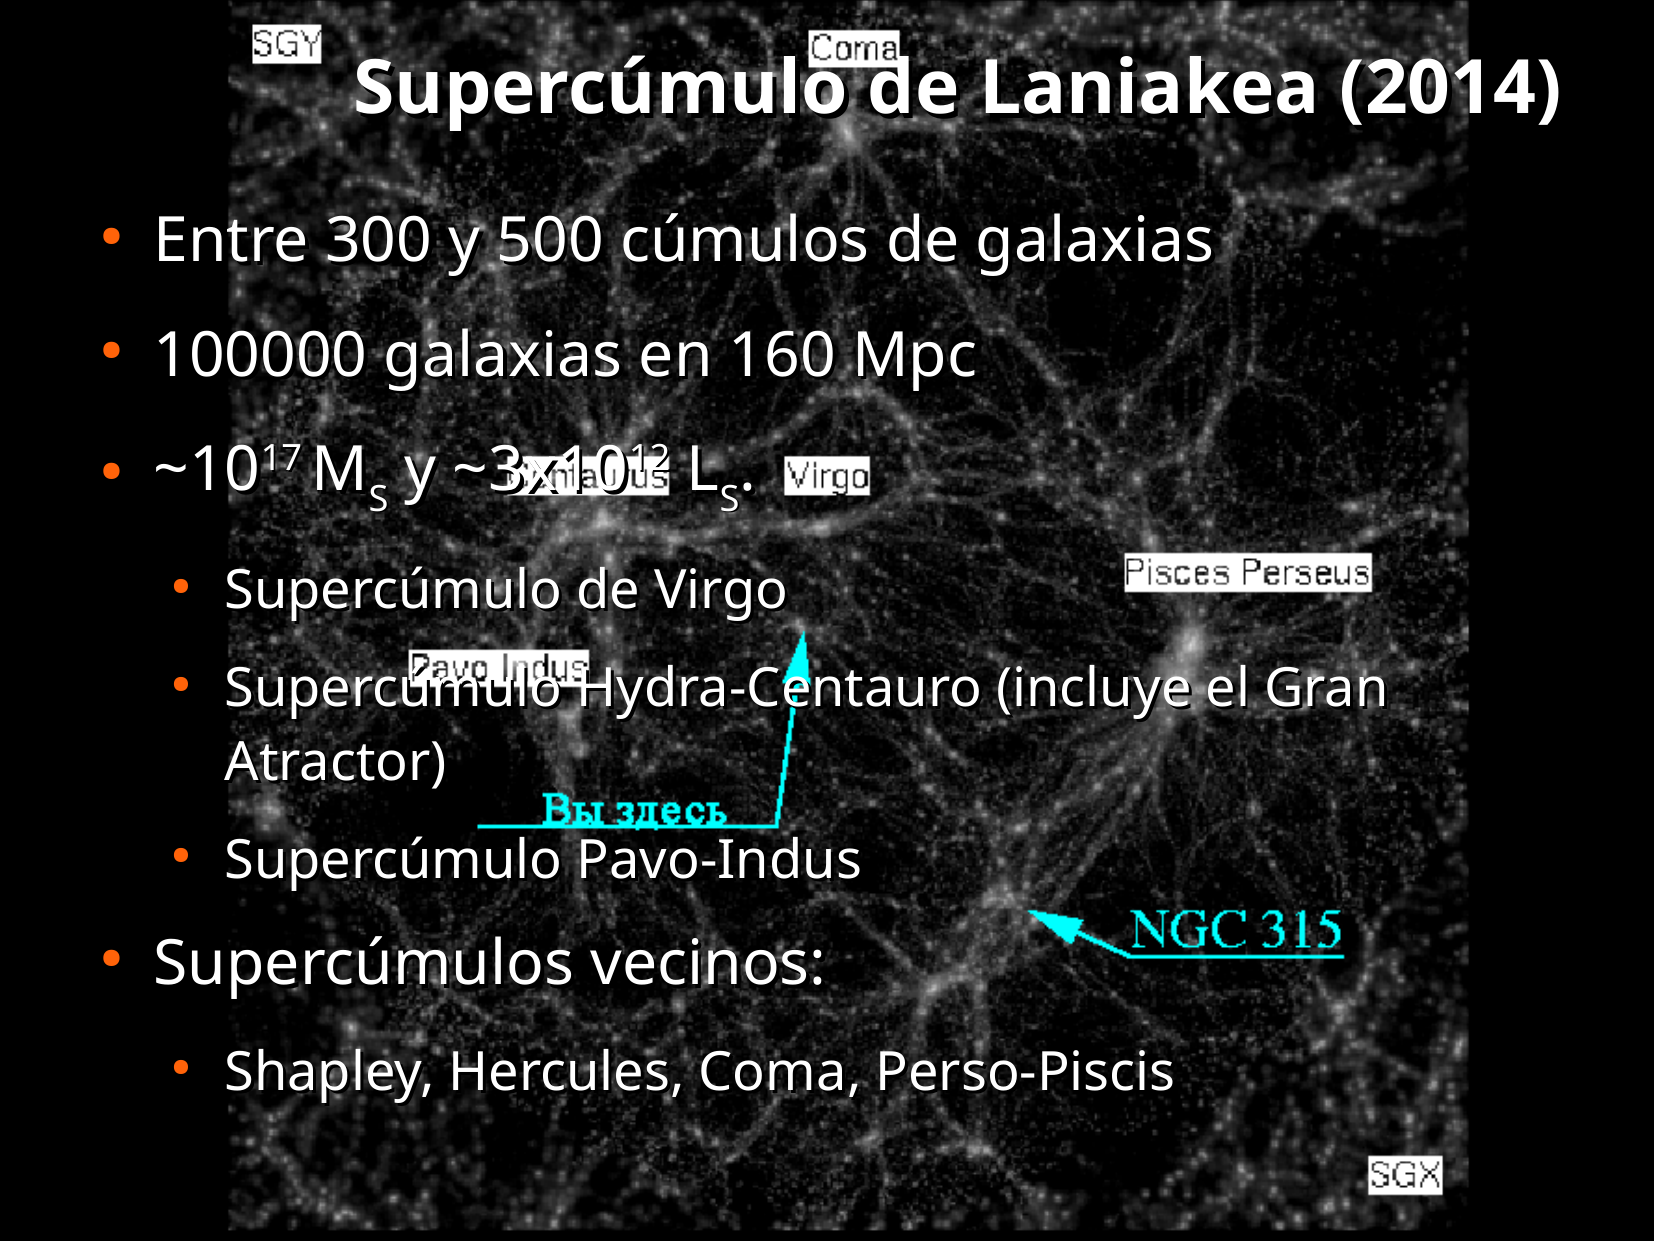

Supercúmulo de Laniakea (2014)
# Entre 300 y 500 cúmulos de galaxias
100000 galaxias en 160 Mpc
~1017 MS y ~3x1012 LS.
Supercúmulo de Virgo
Supercúmulo Hydra-Centauro (incluye el Gran Atractor)
Supercúmulo Pavo-Indus
Supercúmulos vecinos:
Shapley, Hercules, Coma, Perso-Piscis
Nov 17, 2016
H. Asorey - IPAC 2016 - 14/16
16